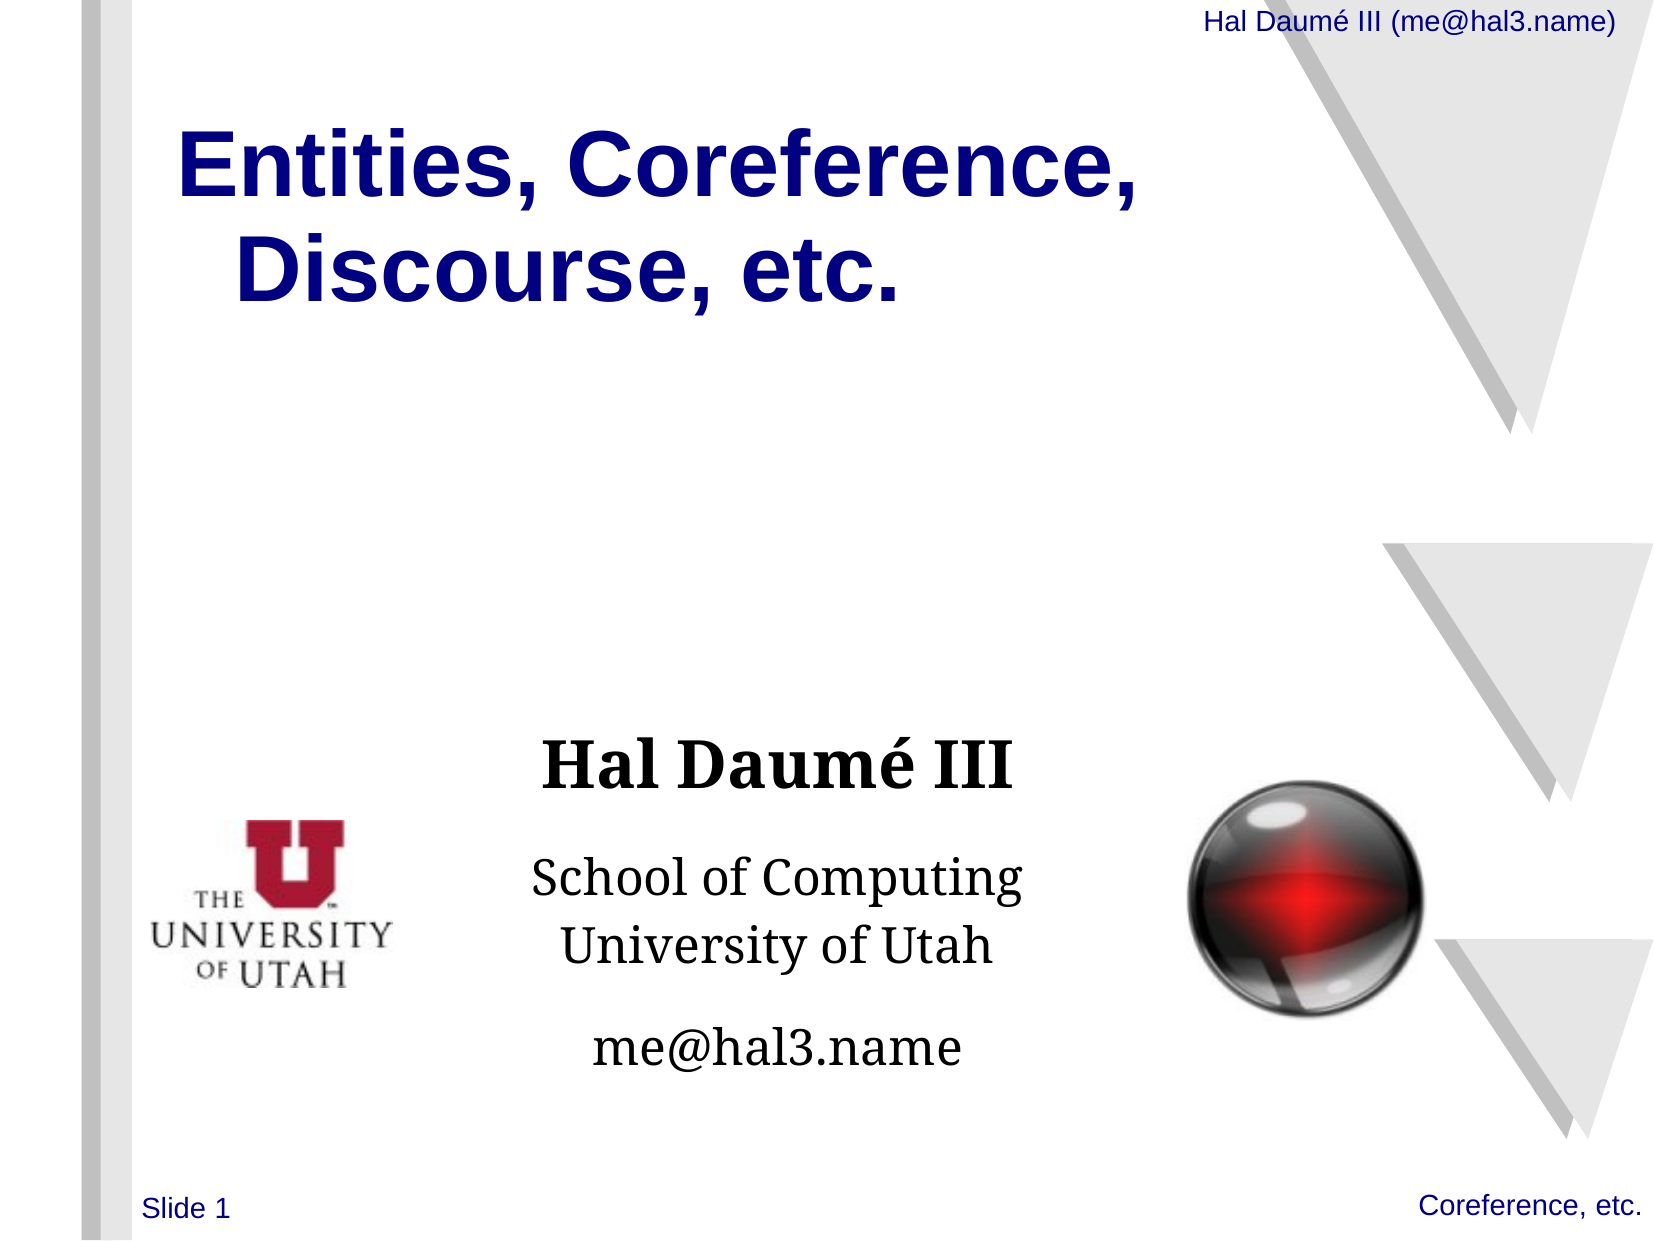

# Entities, Coreference, Discourse, etc.
Hal Daumé III
School of Computing
University of Utah
me@hal3.name